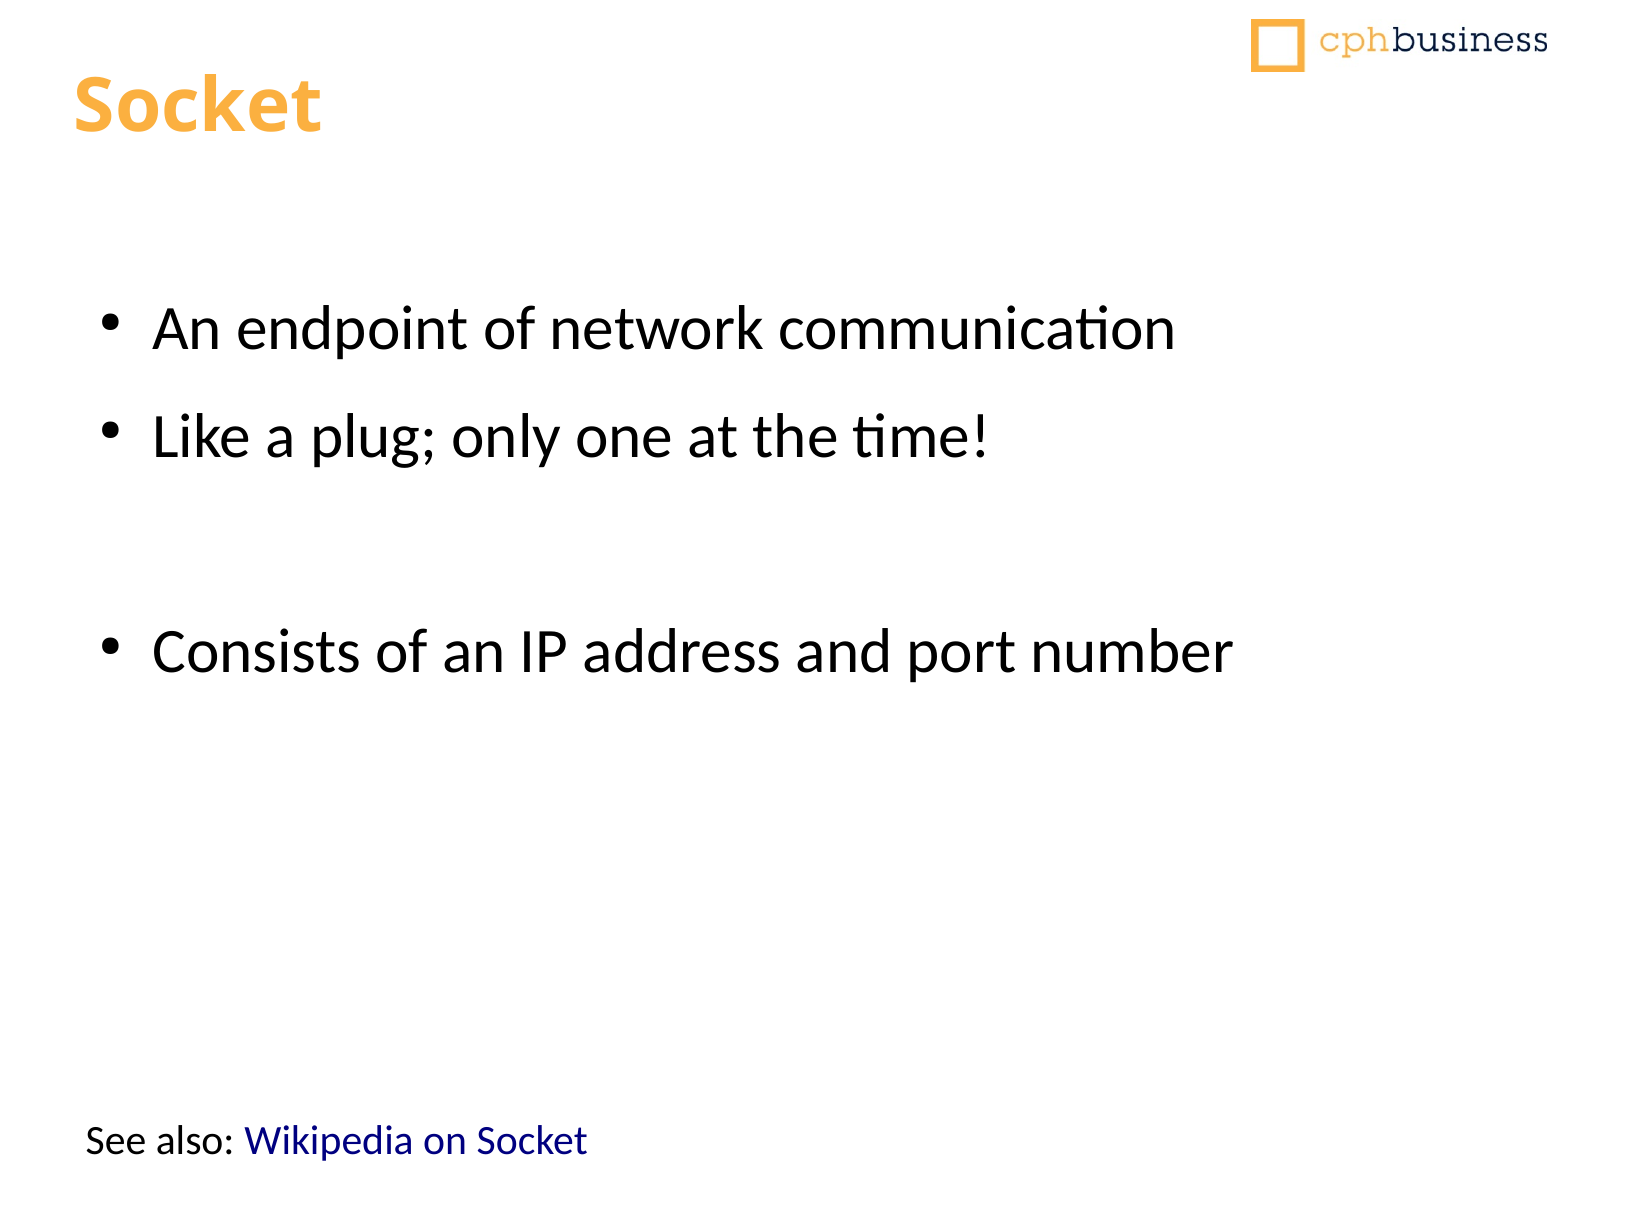

Socket
# An endpoint of network communication
Like a plug; only one at the time!
Consists of an IP address and port number
See also: Wikipedia on Socket